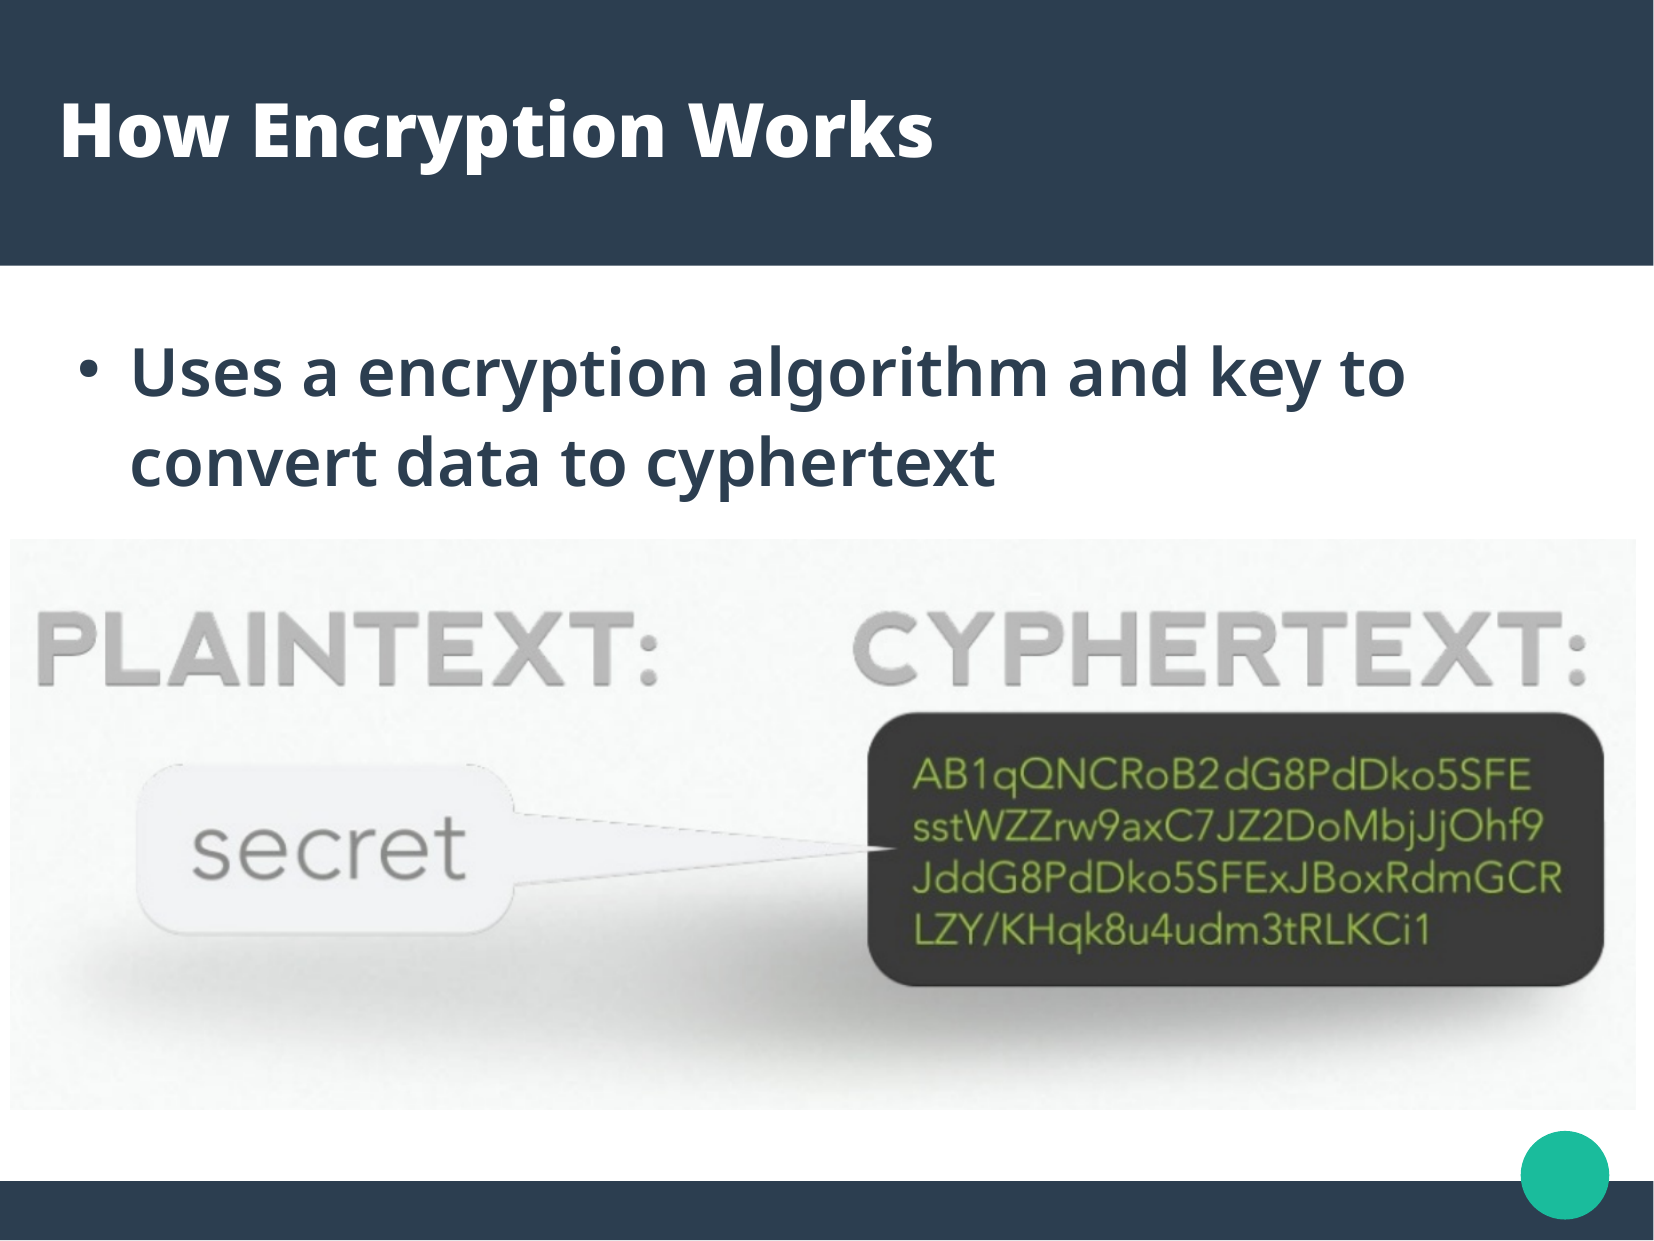

# How Encryption Works
Uses a encryption algorithm and key to convert data to cyphertext